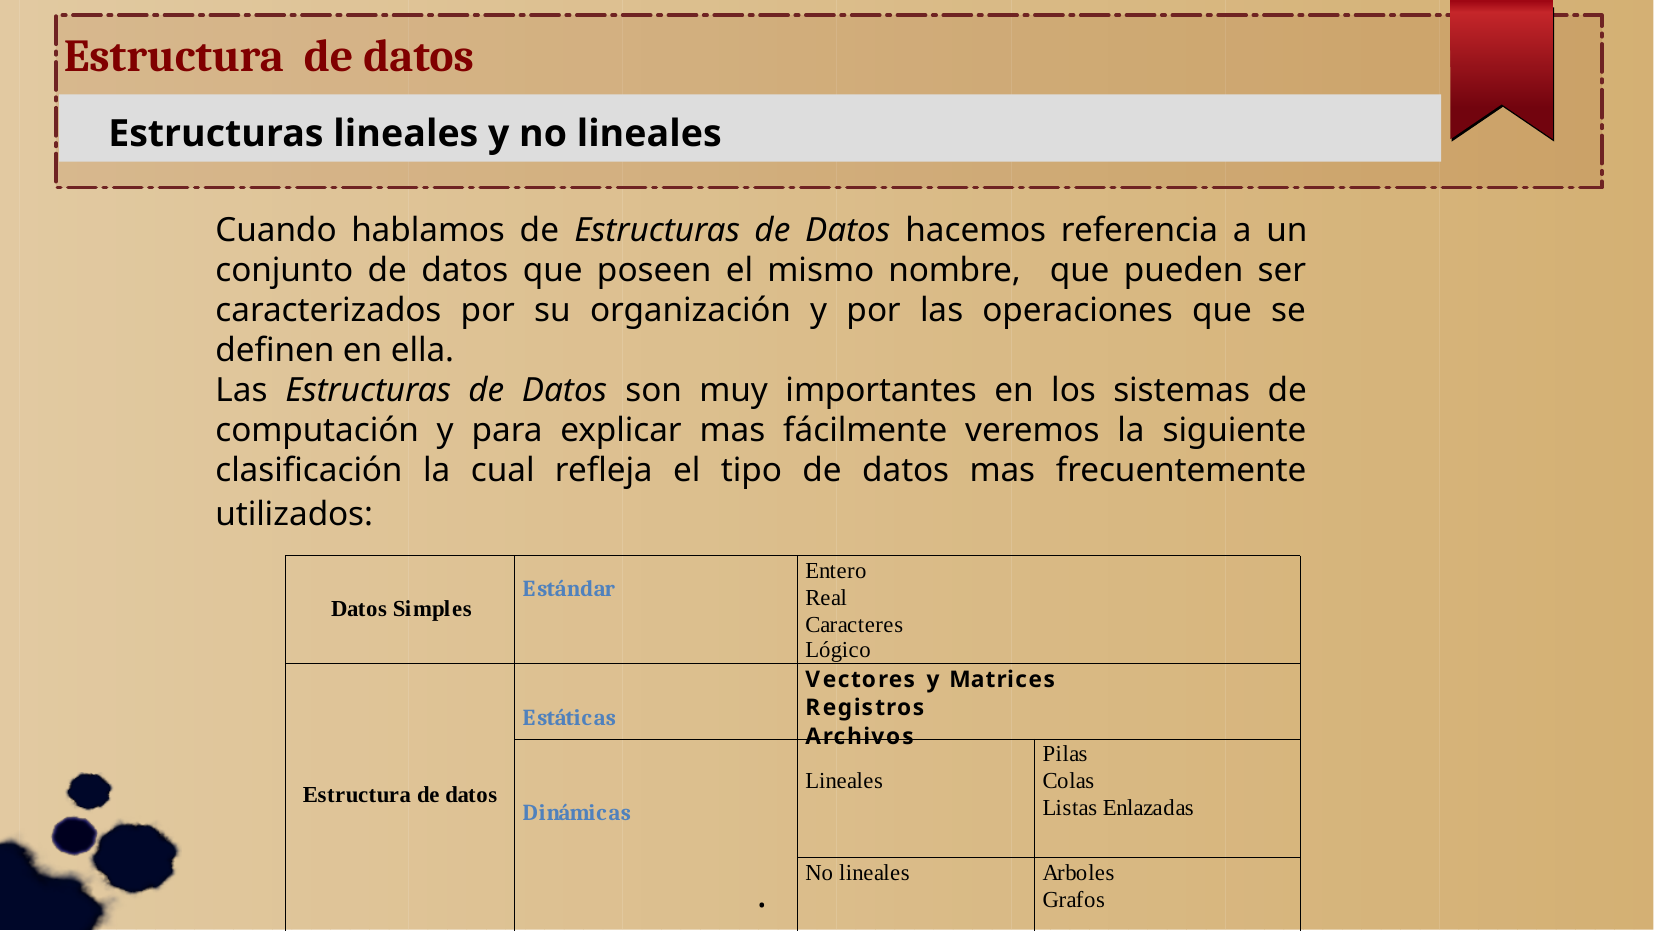

# Estructura de datos
Estructuras lineales y no lineales
Cuando hablamos de Estructuras de Datos hacemos referencia a un conjunto de datos que poseen el mismo nombre, que pueden ser caracterizados por su organización y por las operaciones que se definen en ella.
Las Estructuras de Datos son muy importantes en los sistemas de computación y para explicar mas fácilmente veremos la siguiente clasificación la cual refleja el tipo de datos mas frecuentemente utilizados:
.